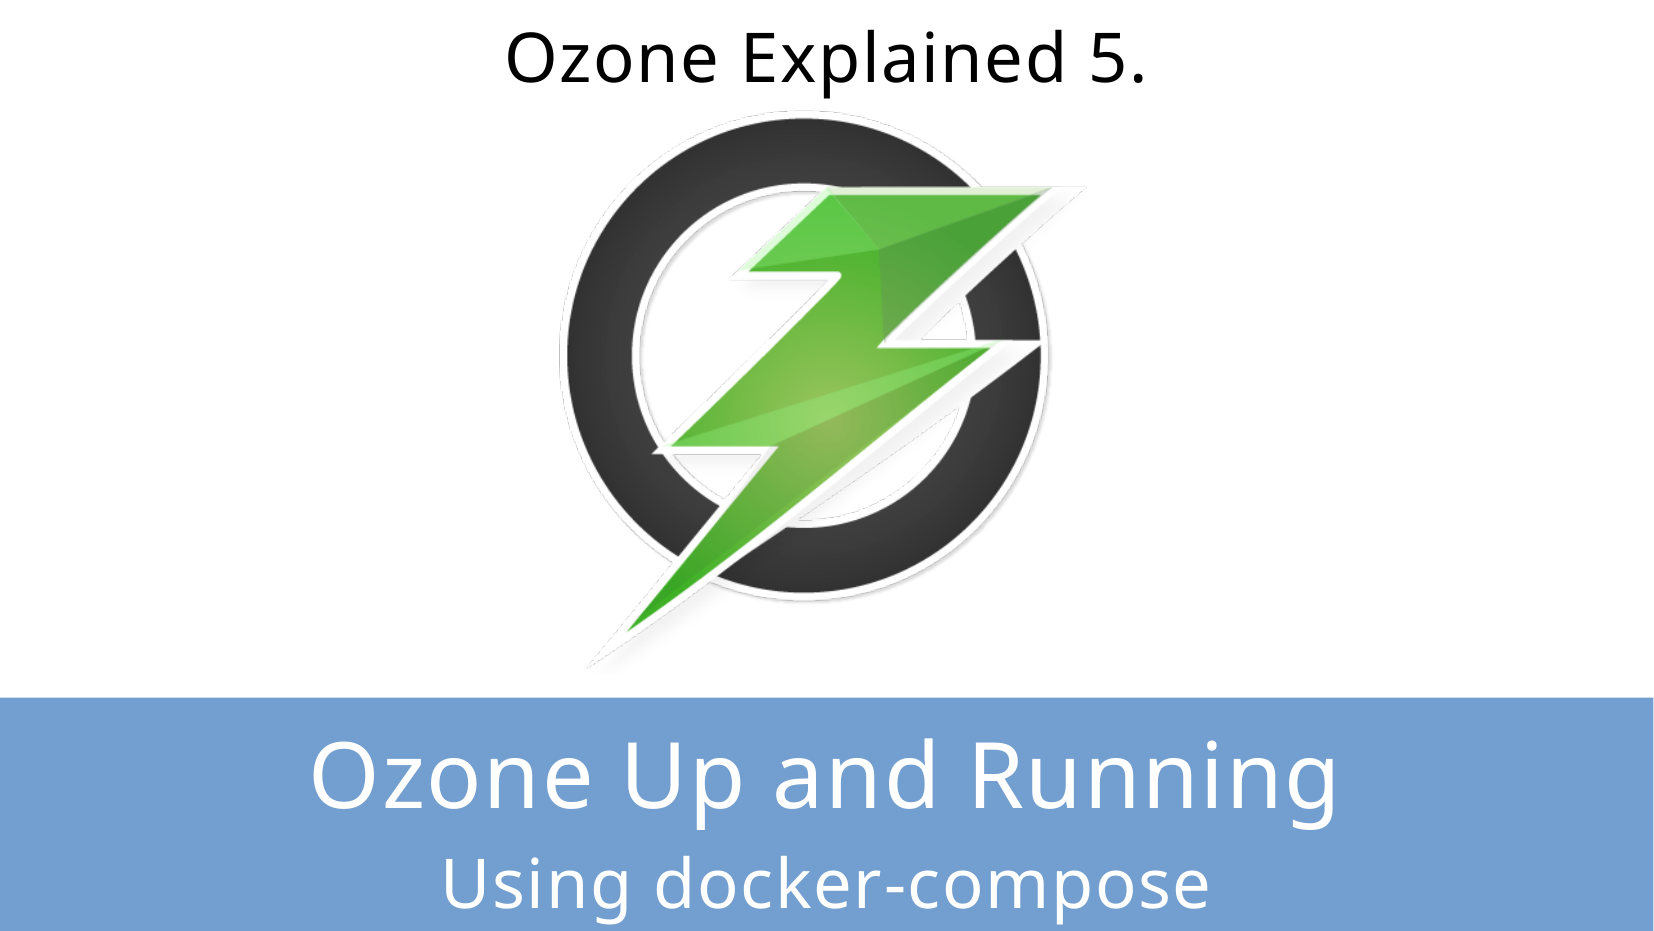

# Ozone Explained 5.
Ozone Up and Running
Using docker-compose